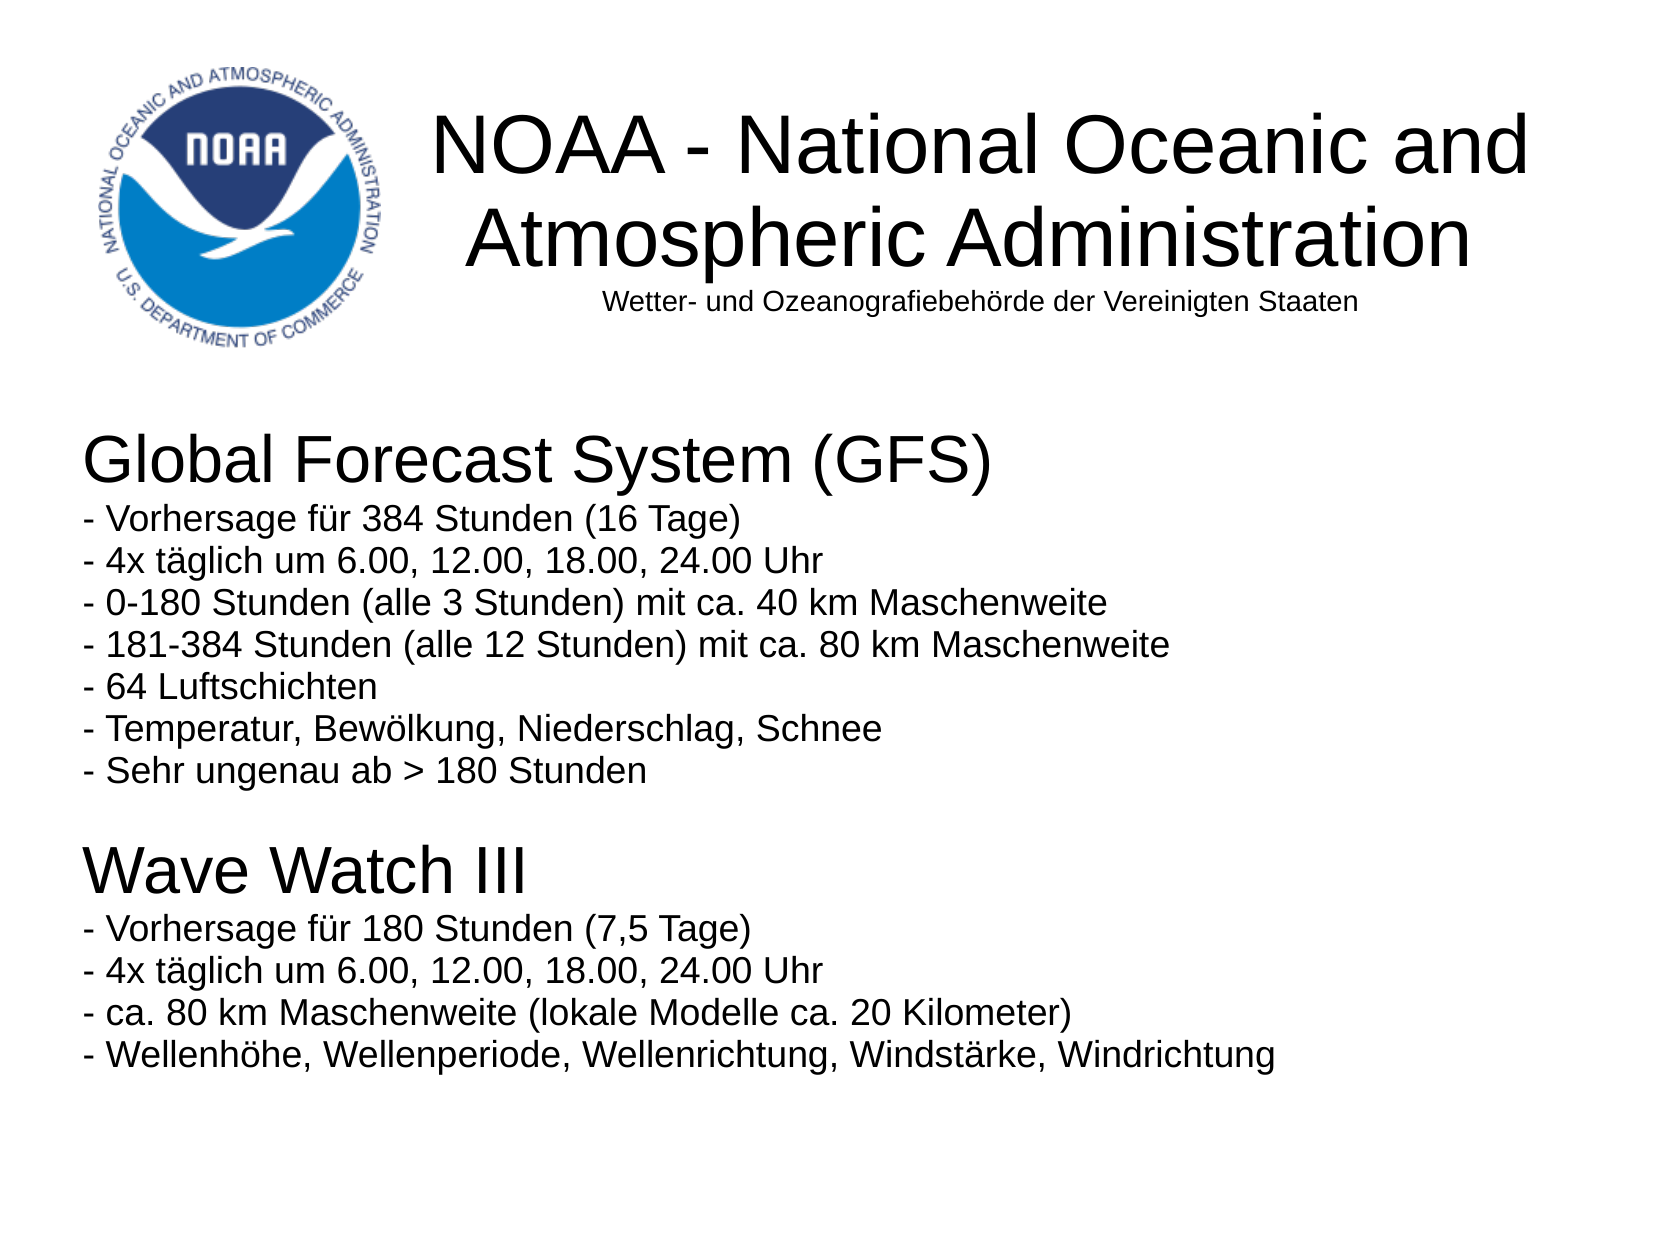

# NOAA - National Oceanic and Atmospheric Administration Wetter- und Ozeanografiebehörde der Vereinigten Staaten
Global Forecast System (GFS)
- Vorhersage für 384 Stunden (16 Tage)
- 4x täglich um 6.00, 12.00, 18.00, 24.00 Uhr
- 0-180 Stunden (alle 3 Stunden) mit ca. 40 km Maschenweite
- 181-384 Stunden (alle 12 Stunden) mit ca. 80 km Maschenweite
- 64 Luftschichten
- Temperatur, Bewölkung, Niederschlag, Schnee
- Sehr ungenau ab > 180 Stunden
Wave Watch III
- Vorhersage für 180 Stunden (7,5 Tage)
- 4x täglich um 6.00, 12.00, 18.00, 24.00 Uhr
- ca. 80 km Maschenweite (lokale Modelle ca. 20 Kilometer)
- Wellenhöhe, Wellenperiode, Wellenrichtung, Windstärke, Windrichtung